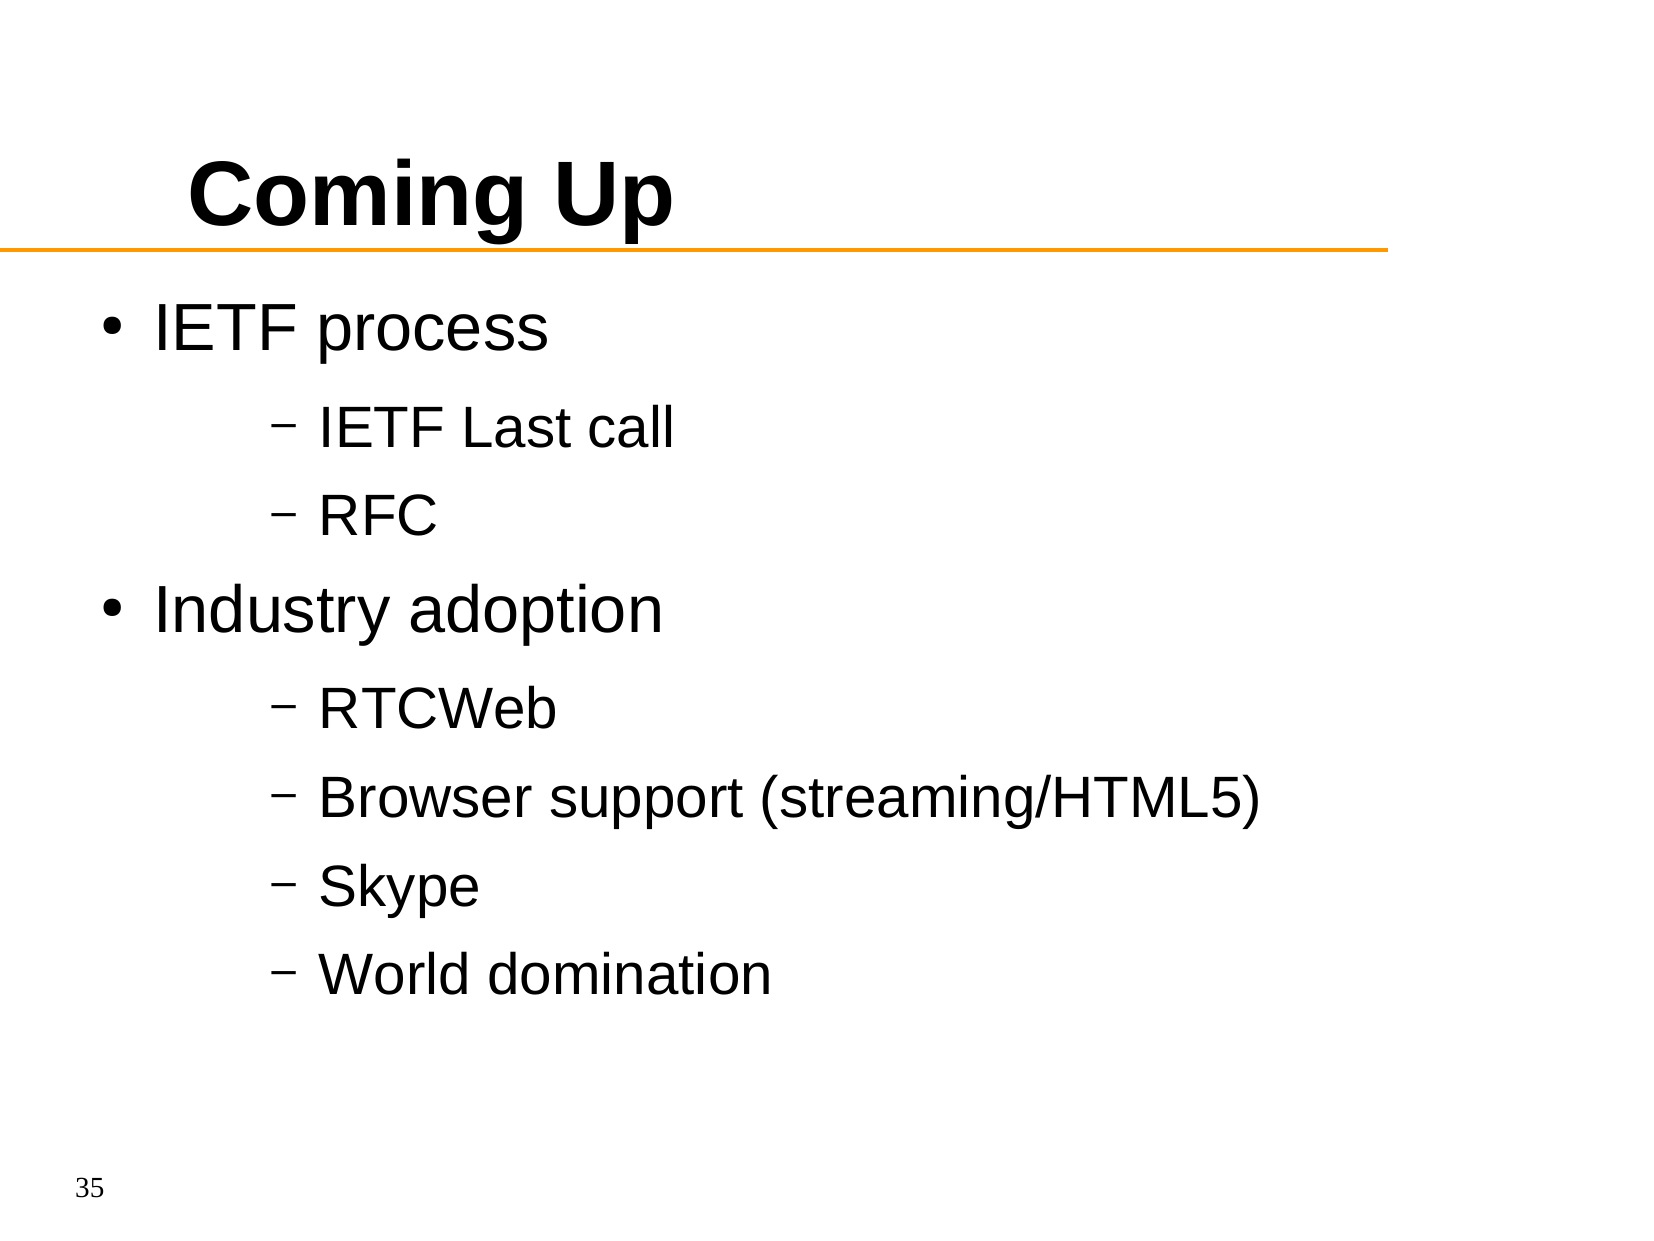

# Coming Up
IETF process
IETF Last call
RFC
Industry adoption
RTCWeb
Browser support (streaming/HTML5)
Skype
World domination
35